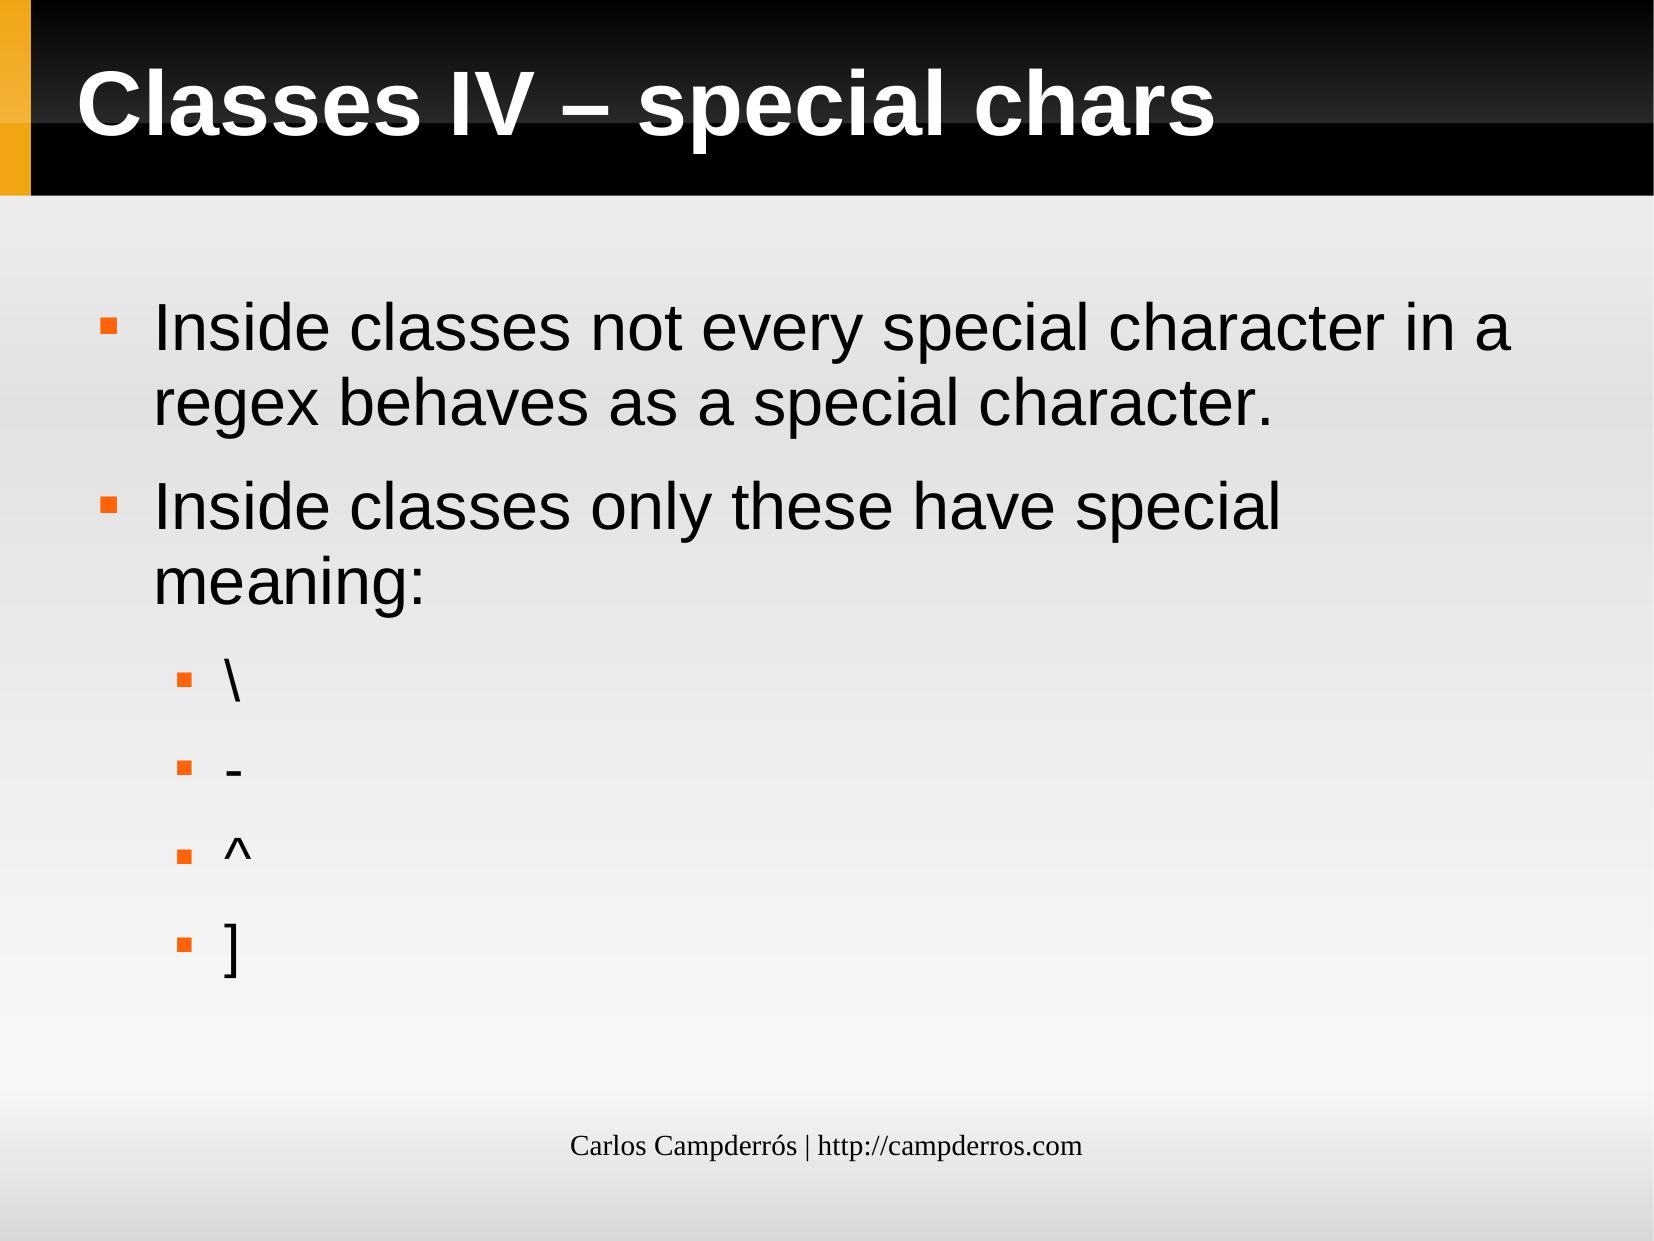

# Classes IV – special chars
Inside classes not every special character in a regex behaves as a special character.
Inside classes only these have special meaning:
\
-
^
]
Carlos Campderrós | http://campderros.com